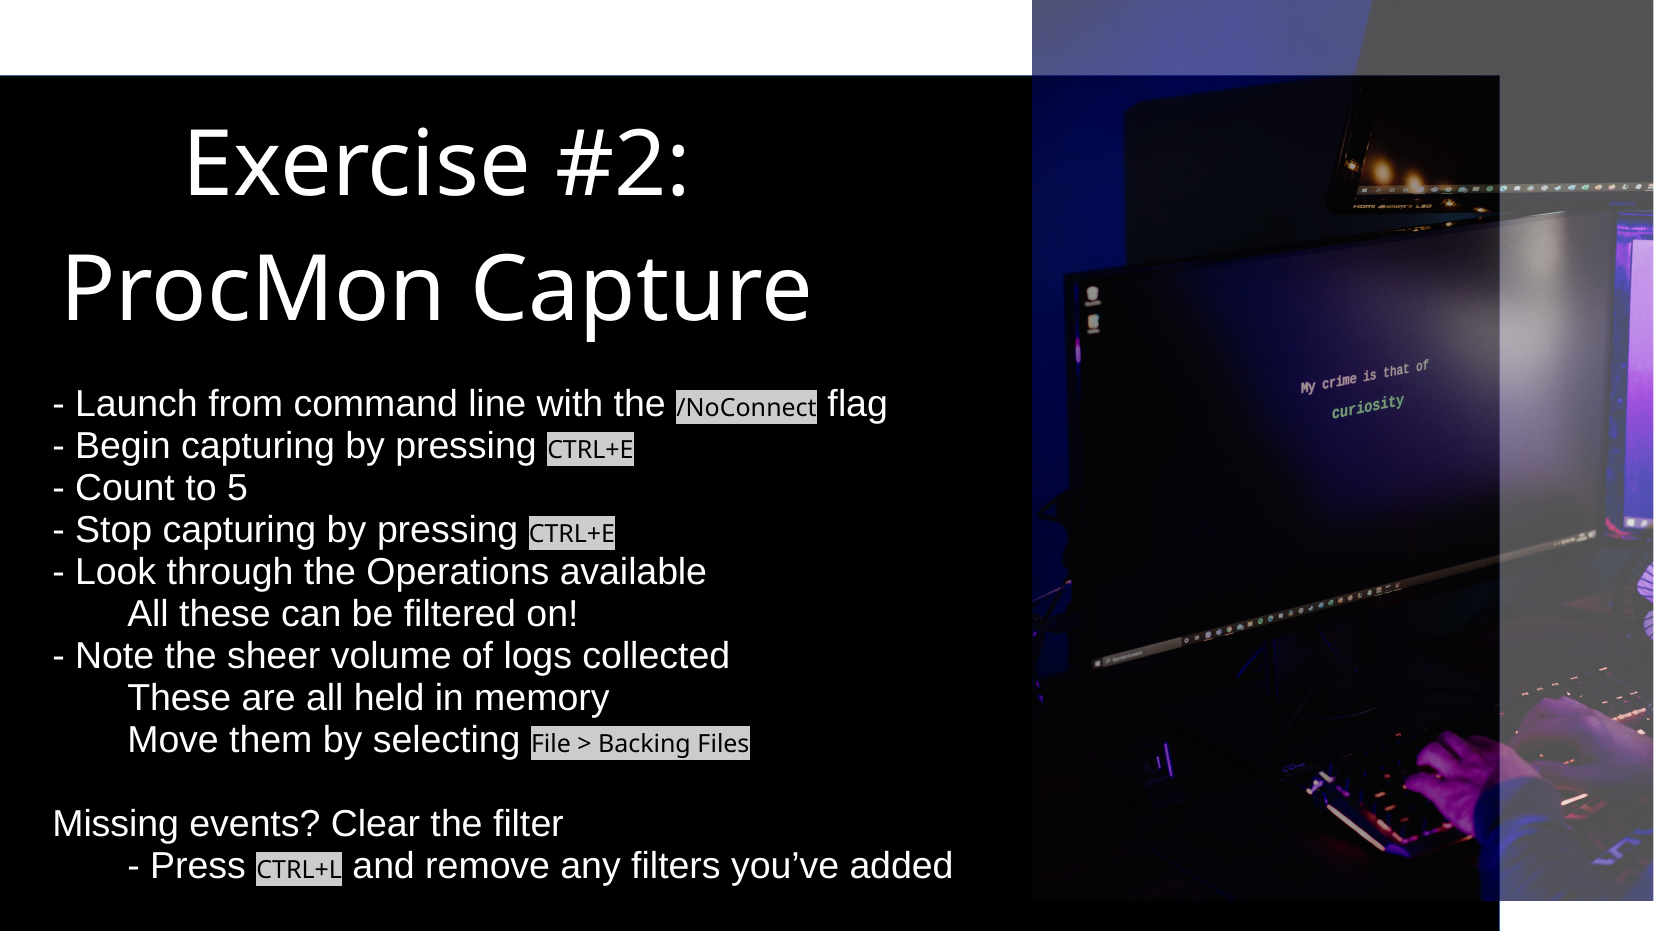

# Exercise #2: ProcMon Capture
- Launch from command line with the /NoConnect flag
- Begin capturing by pressing CTRL+E
- Count to 5
- Stop capturing by pressing CTRL+E
- Look through the Operations available
	All these can be filtered on!
- Note the sheer volume of logs collected
	These are all held in memory
	Move them by selecting File > Backing Files
Missing events? Clear the filter
	- Press CTRL+L and remove any filters you’ve added